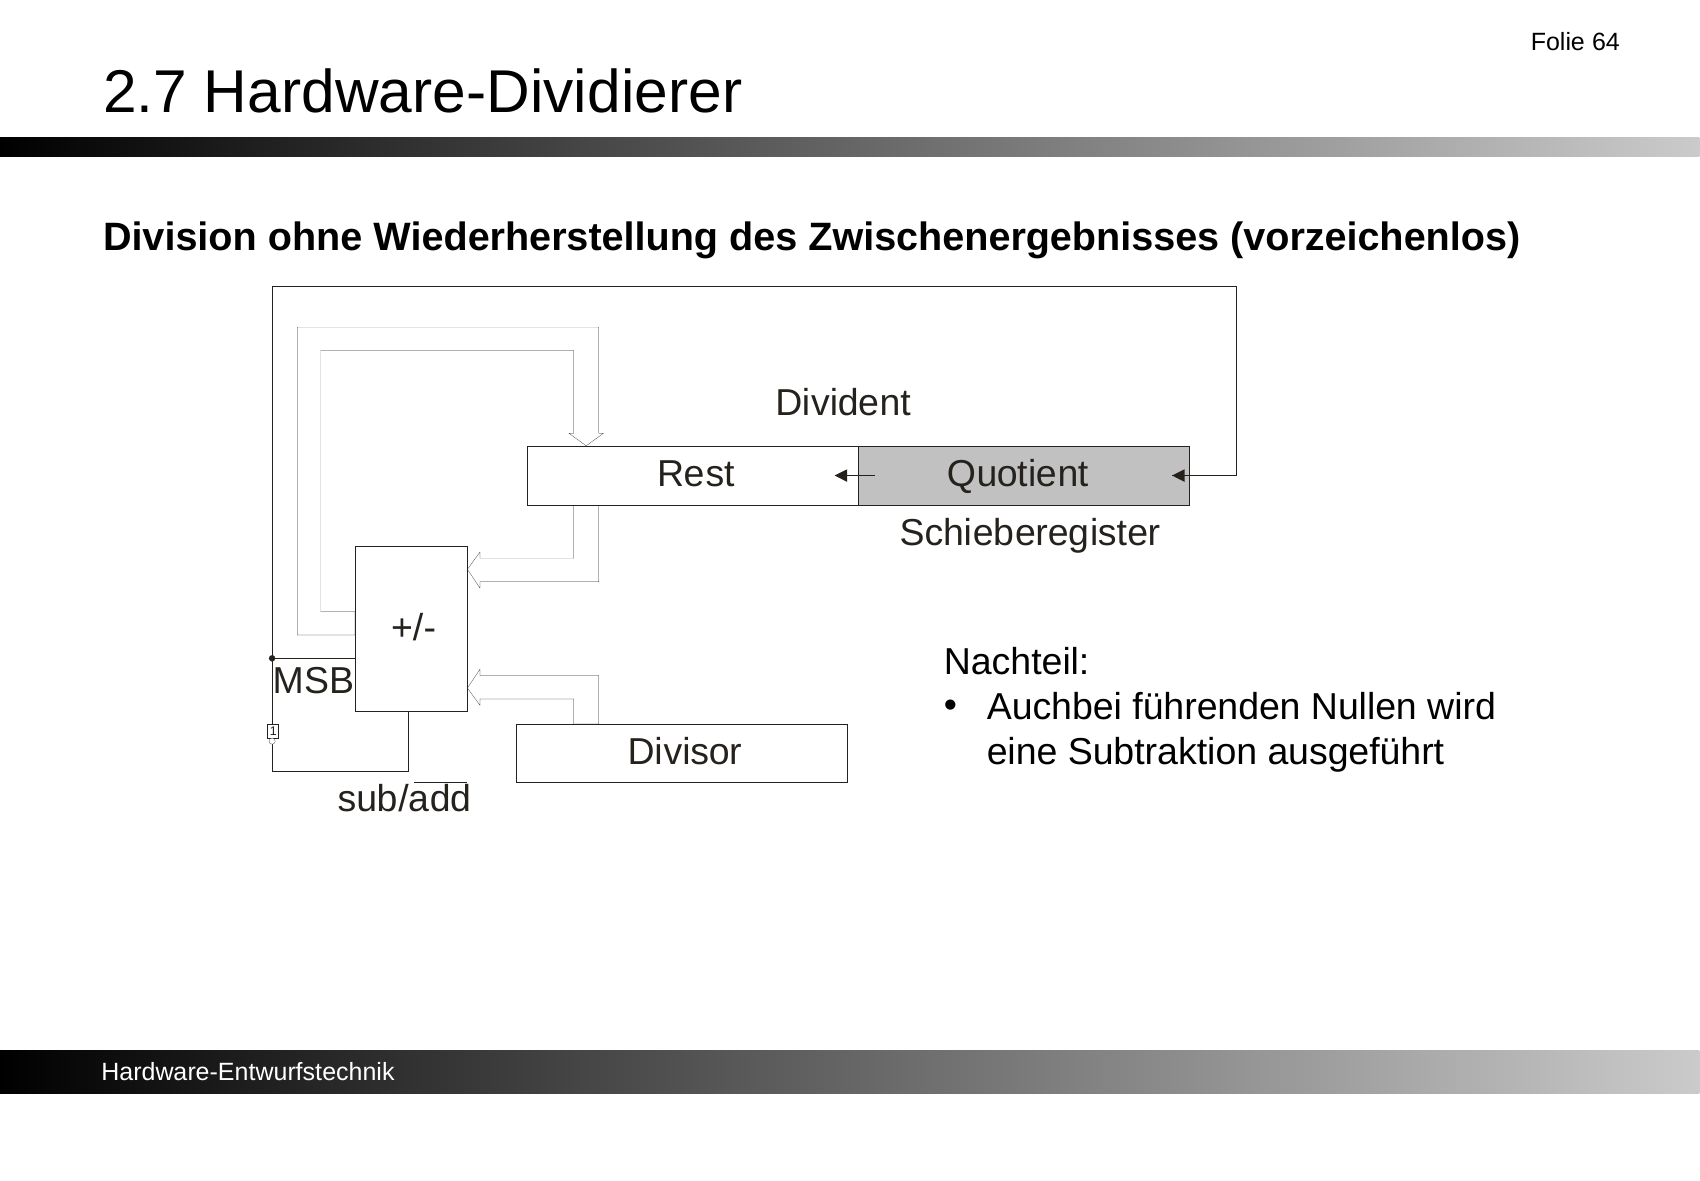

# 2.7 Hardware-Dividierer
Division ohne Wiederherstellung des Zwischenergebnisses (vorzeichenlos)
Nachteil:
Auchbei führenden Nullen wird eine Subtraktion ausgeführt